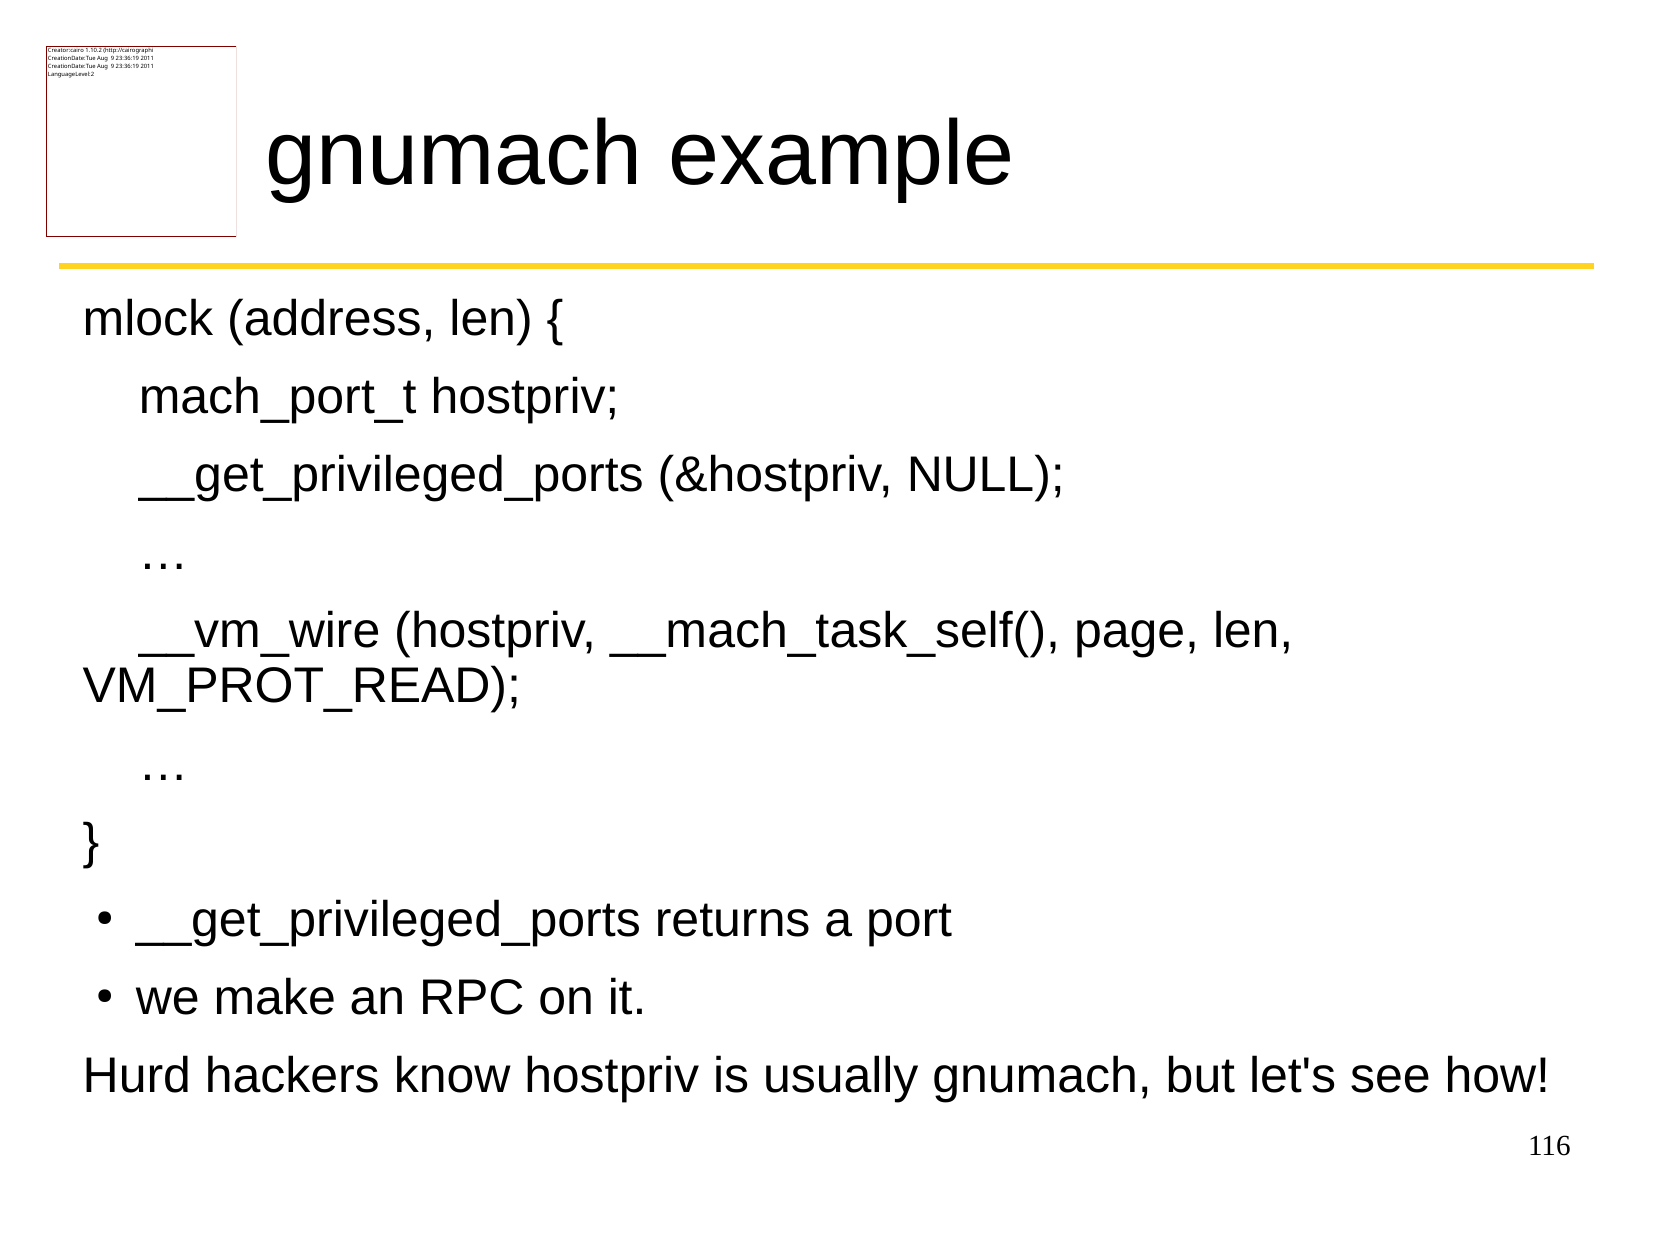

# gnumach example
mlock (address, len) {
 mach_port_t hostpriv;
 __get_privileged_ports (&hostpriv, NULL);
 …
 __vm_wire (hostpriv, __mach_task_self(), page, len, VM_PROT_READ);
 …
}
__get_privileged_ports returns a port
we make an RPC on it.
Hurd hackers know hostpriv is usually gnumach, but let's see how!
116